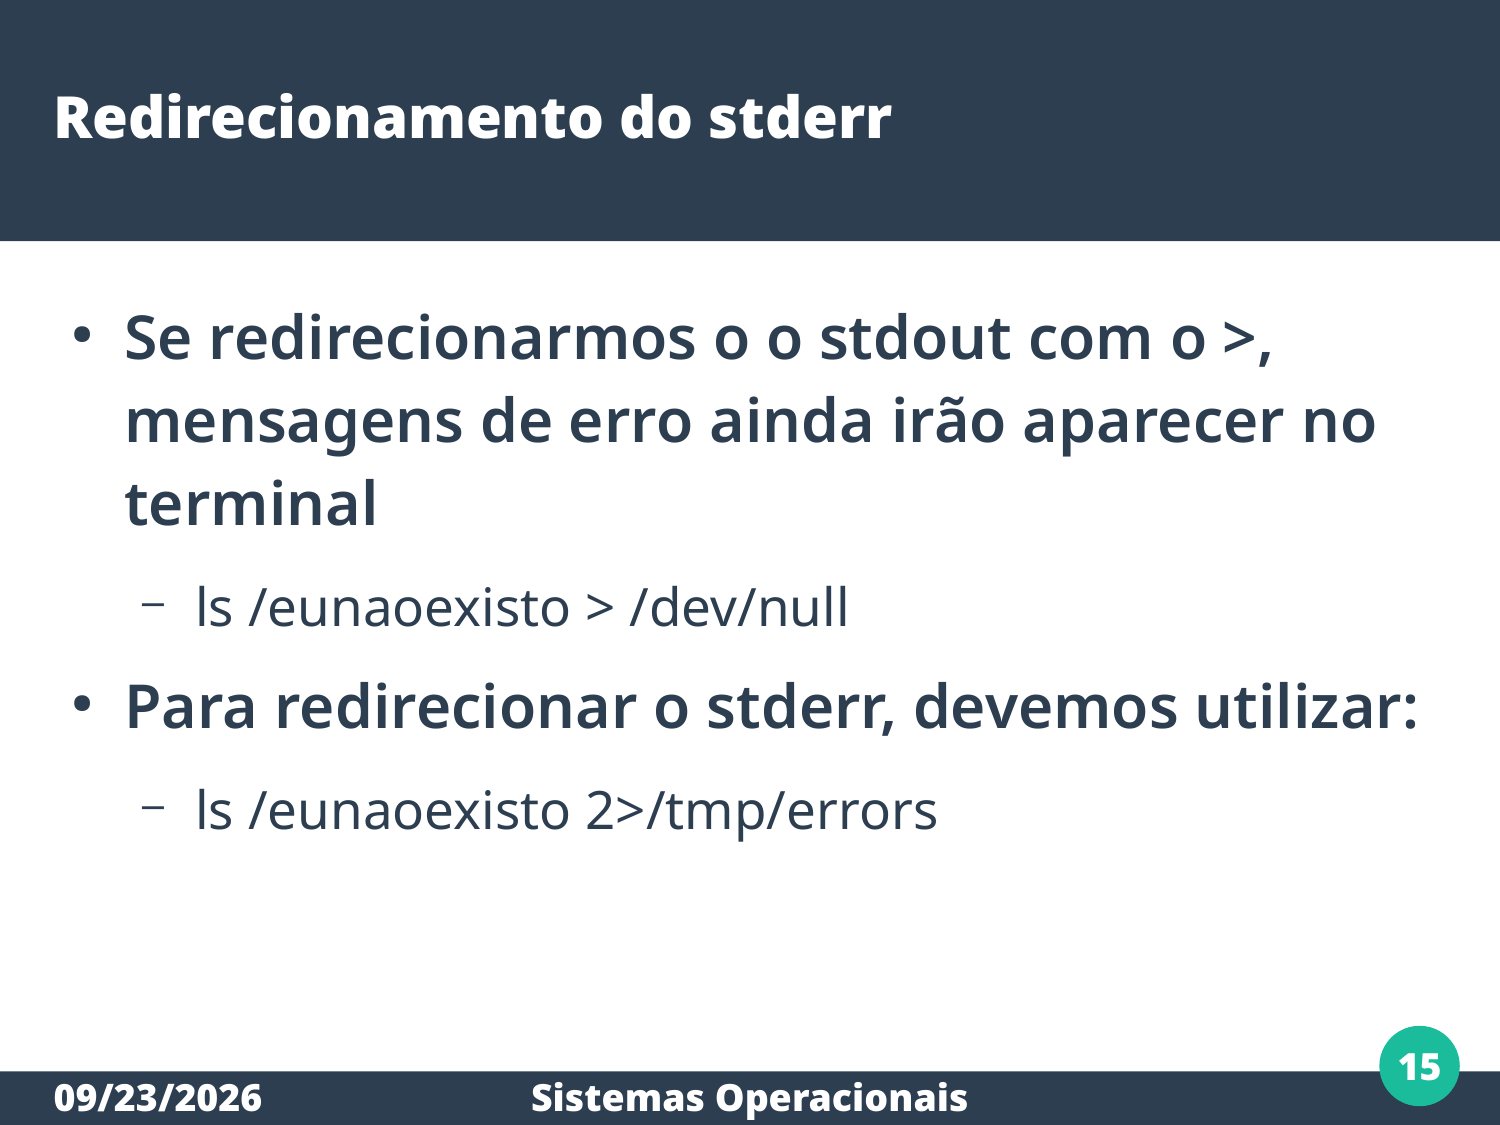

# Redirecionamento do stderr
Se redirecionarmos o o stdout com o >, mensagens de erro ainda irão aparecer no terminal
ls /eunaoexisto > /dev/null
Para redirecionar o stderr, devemos utilizar:
ls /eunaoexisto 2>/tmp/errors
15
Sistemas Operacionais